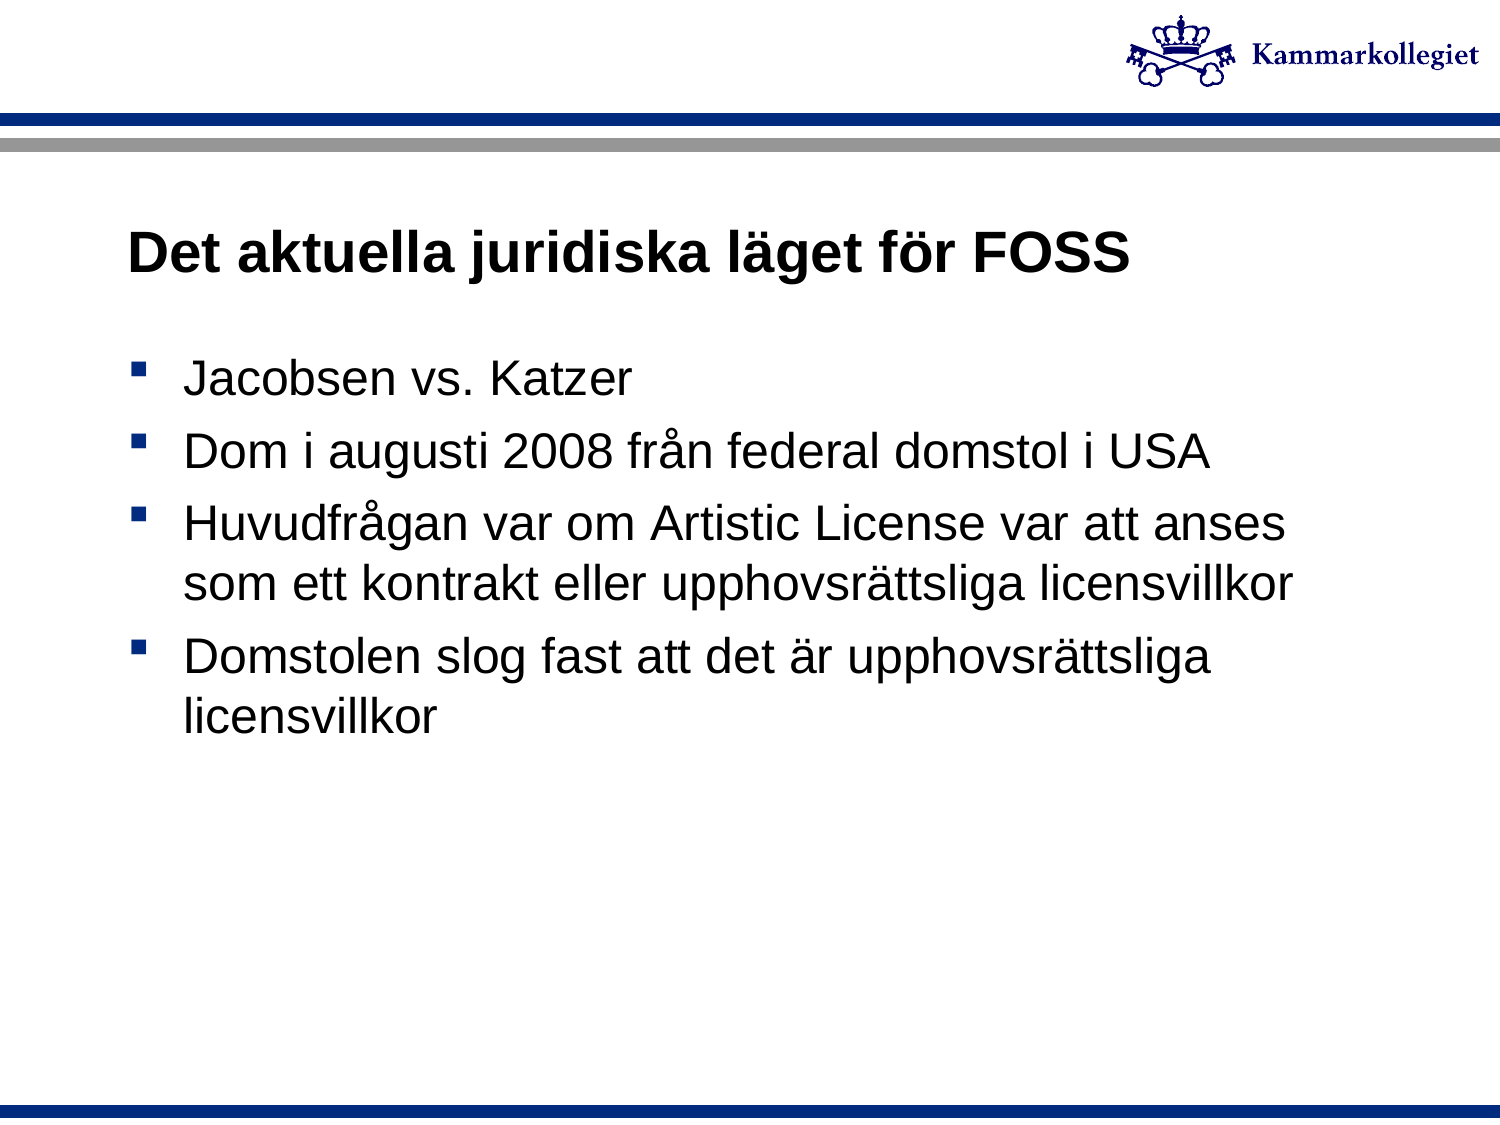

# Det aktuella juridiska läget för FOSS
Jacobsen vs. Katzer
Dom i augusti 2008 från federal domstol i USA
Huvudfrågan var om Artistic License var att anses som ett kontrakt eller upphovsrättsliga licensvillkor
Domstolen slog fast att det är upphovsrättsliga licensvillkor